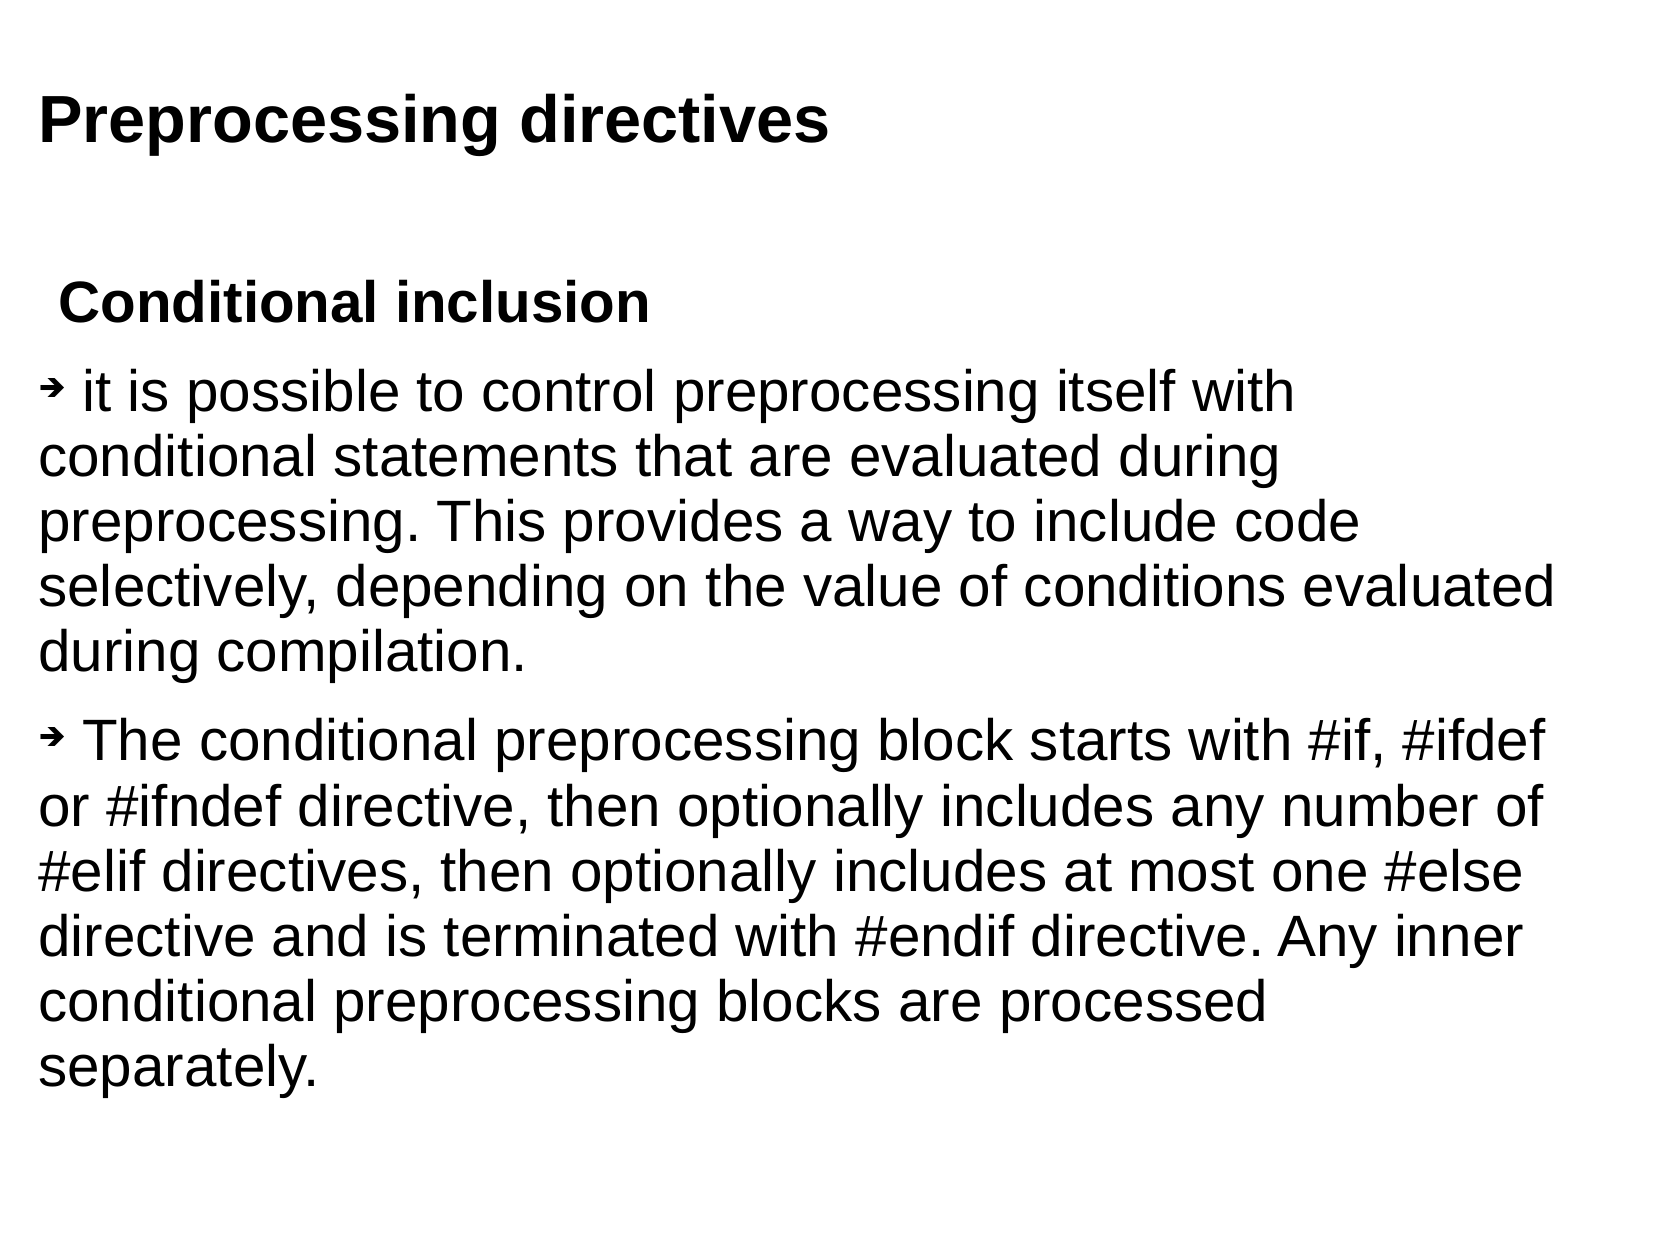

Preprocessing directives
Conditional inclusion
 it is possible to control preprocessing itself with conditional statements that are evaluated during preprocessing. This provides a way to include code selectively, depending on the value of conditions evaluated during compilation.
 The conditional preprocessing block starts with #if, #ifdef or #ifndef directive, then optionally includes any number of #elif directives, then optionally includes at most one #else directive and is terminated with #endif directive. Any inner conditional preprocessing blocks are processed separately.